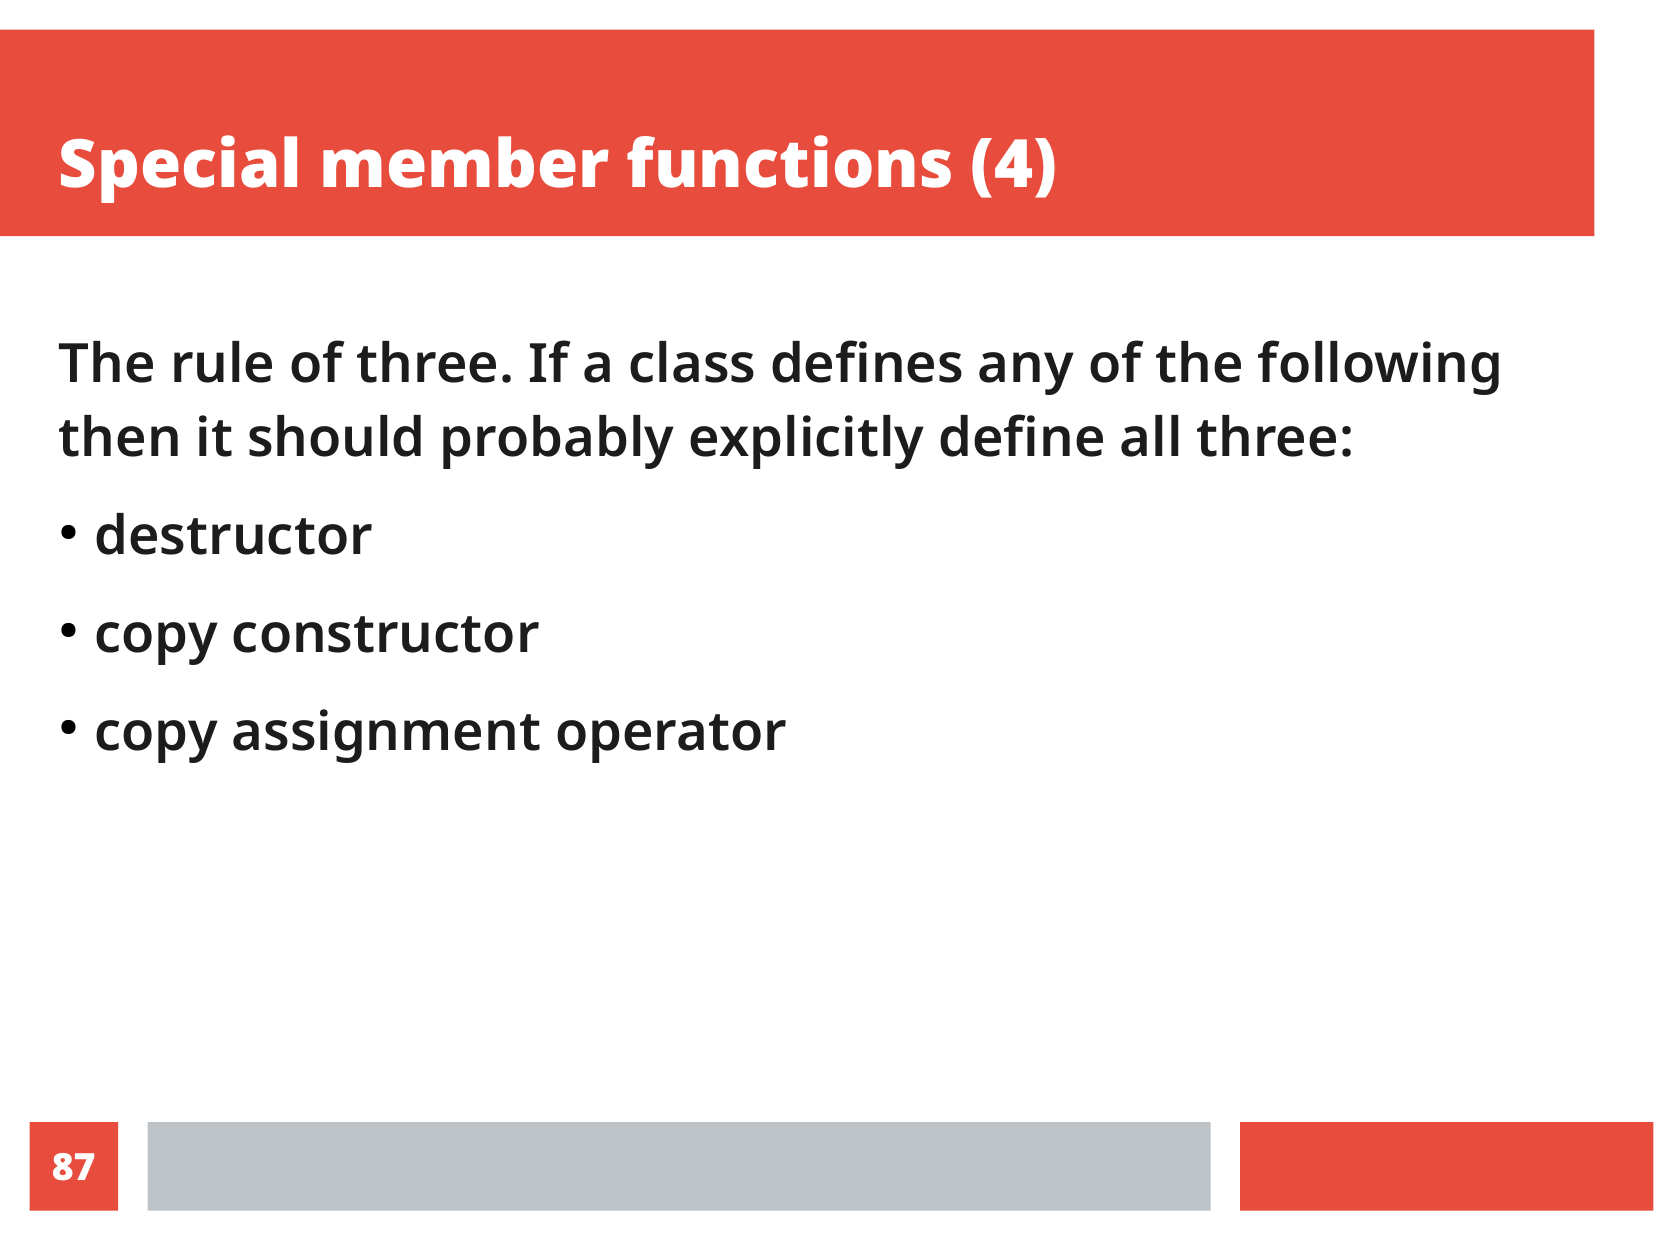

# Special member functions (4)
The rule of three. If a class defines any of the following then it should probably explicitly define all three:
destructor
copy constructor
copy assignment operator
87